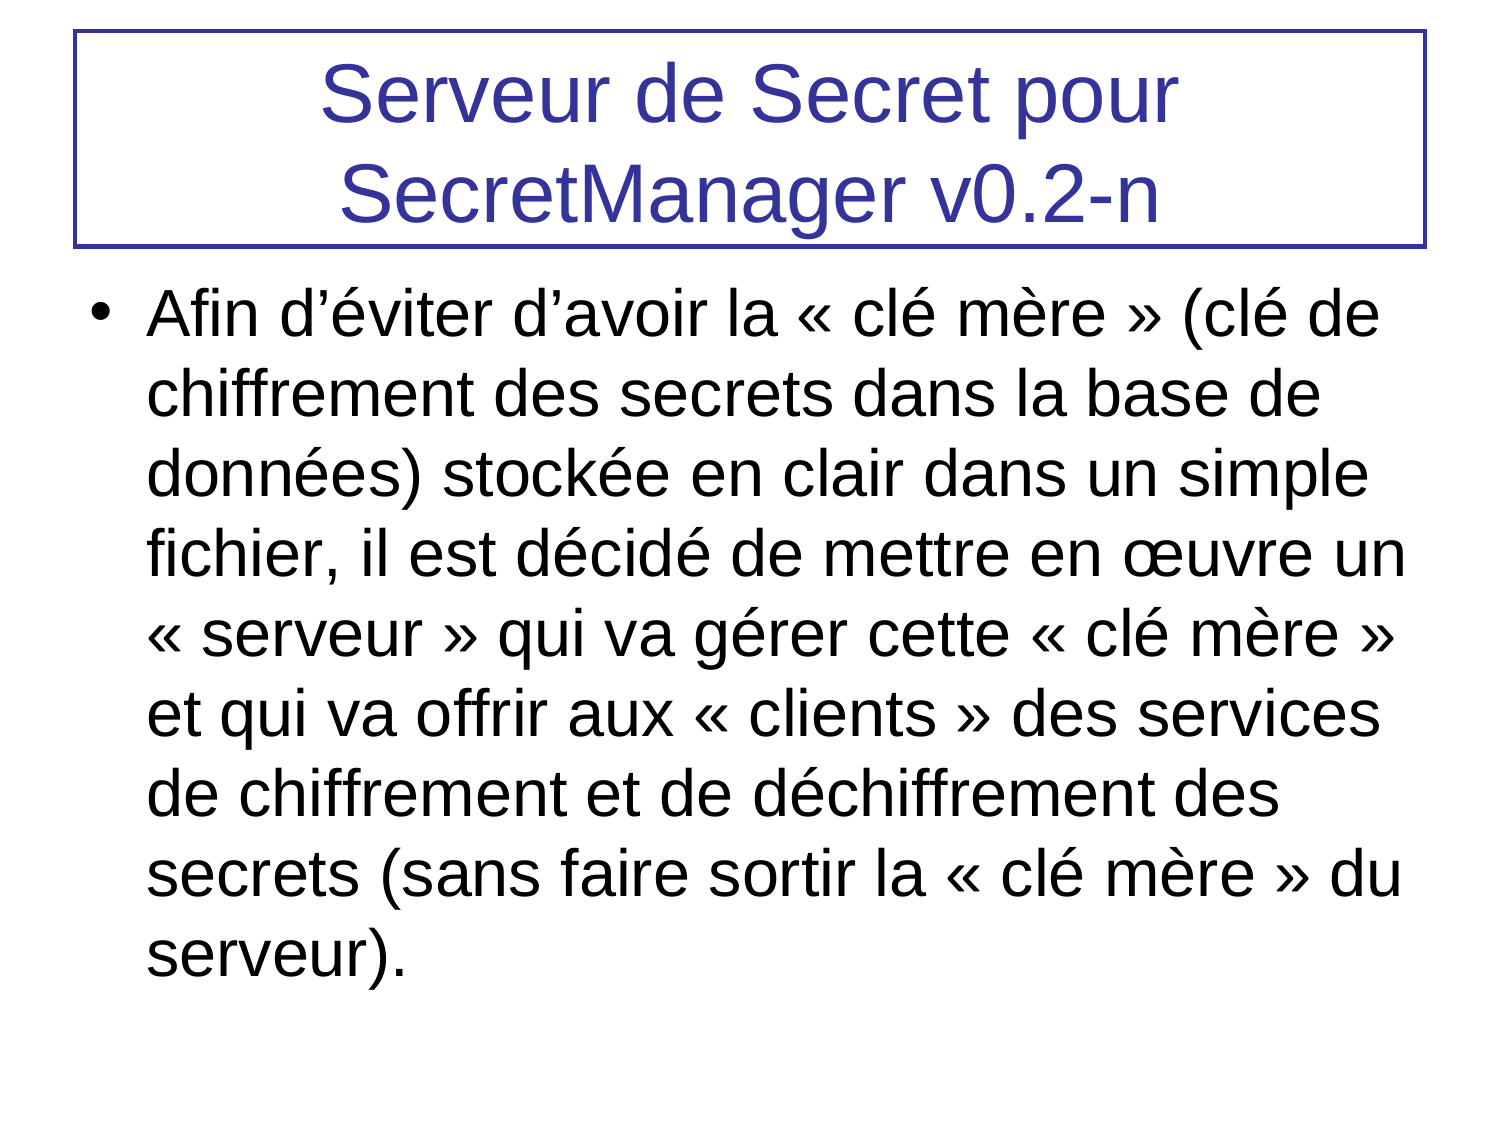

# Serveur de Secret pour SecretManager v0.2-n
Afin d’éviter d’avoir la « clé mère » (clé de chiffrement des secrets dans la base de données) stockée en clair dans un simple fichier, il est décidé de mettre en œuvre un « serveur » qui va gérer cette « clé mère » et qui va offrir aux « clients » des services de chiffrement et de déchiffrement des secrets (sans faire sortir la « clé mère » du serveur).